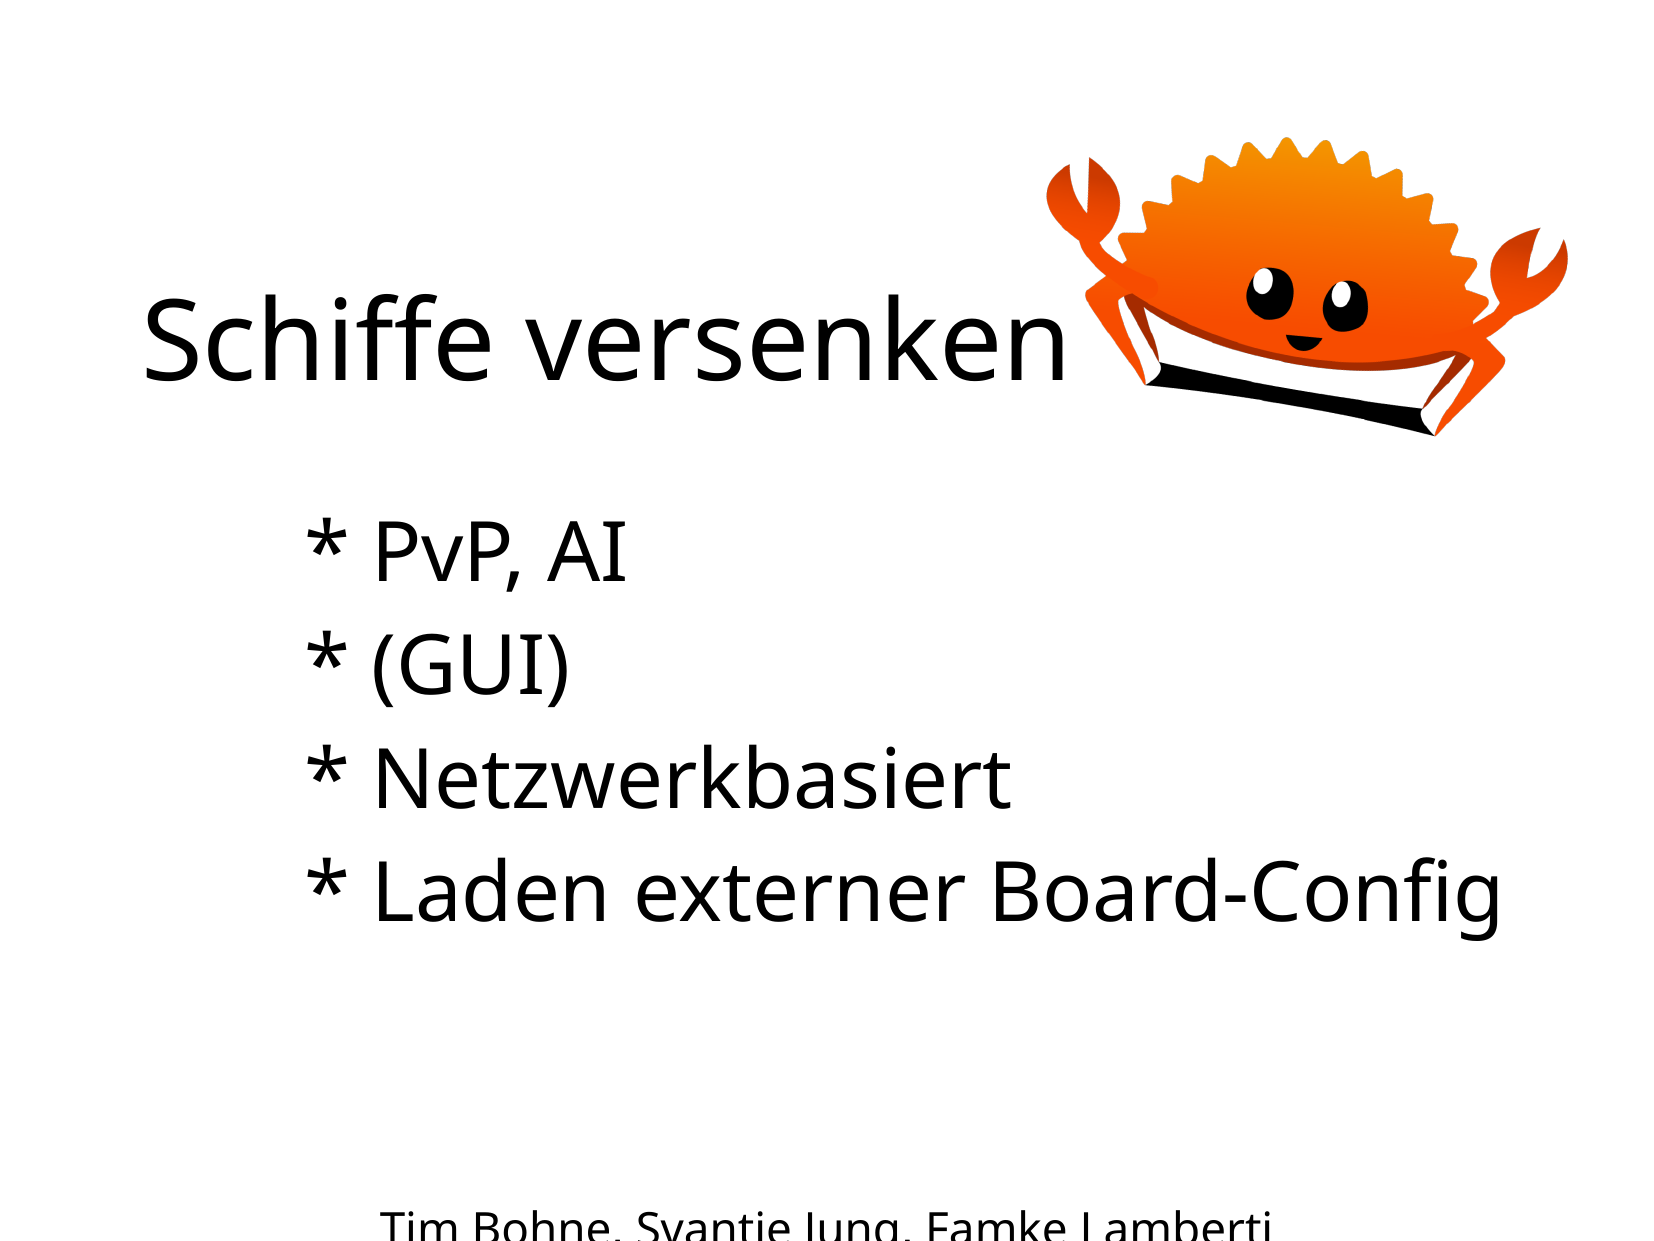

# Schiffe versenken
			* PvP, AI
			* (GUI)
			* Netzwerkbasiert
			* Laden externer Board-Config
Tim Bohne, Svantje Jung, Famke Lamberti